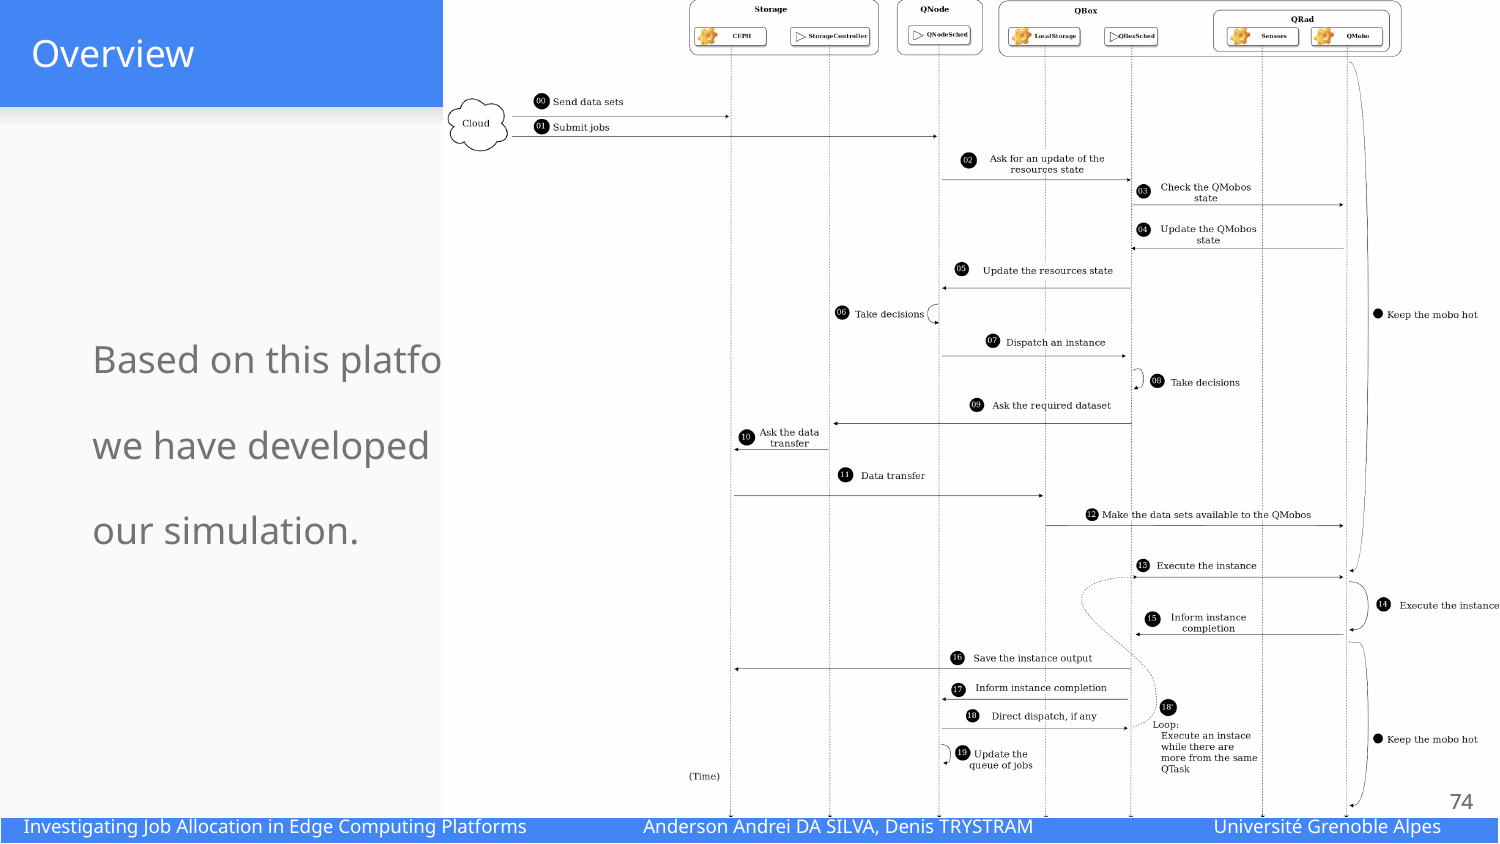

# Overview
Based on this platform,
we have developed
our simulation.
Investigating Job Allocation in Edge Computing Platforms
Anderson Andrei DA SILVA, Denis TRYSTRAM
Université Grenoble Alpes